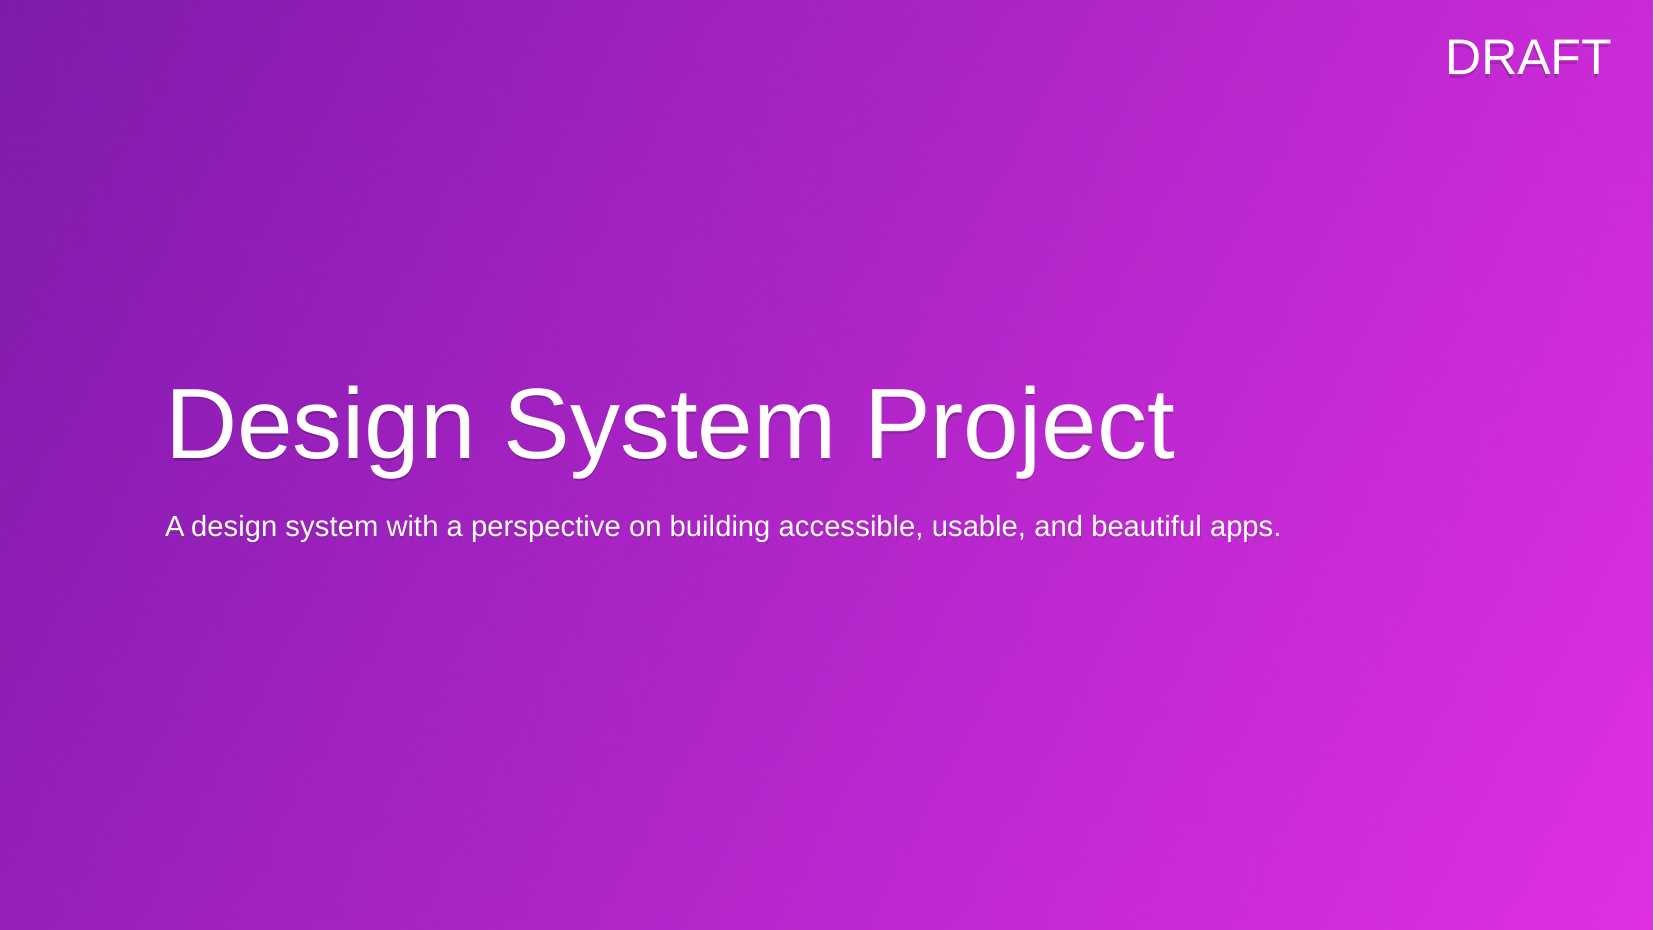

DRAFT
# Design System Project
A design system with a perspective on building accessible, usable, and beautiful apps.